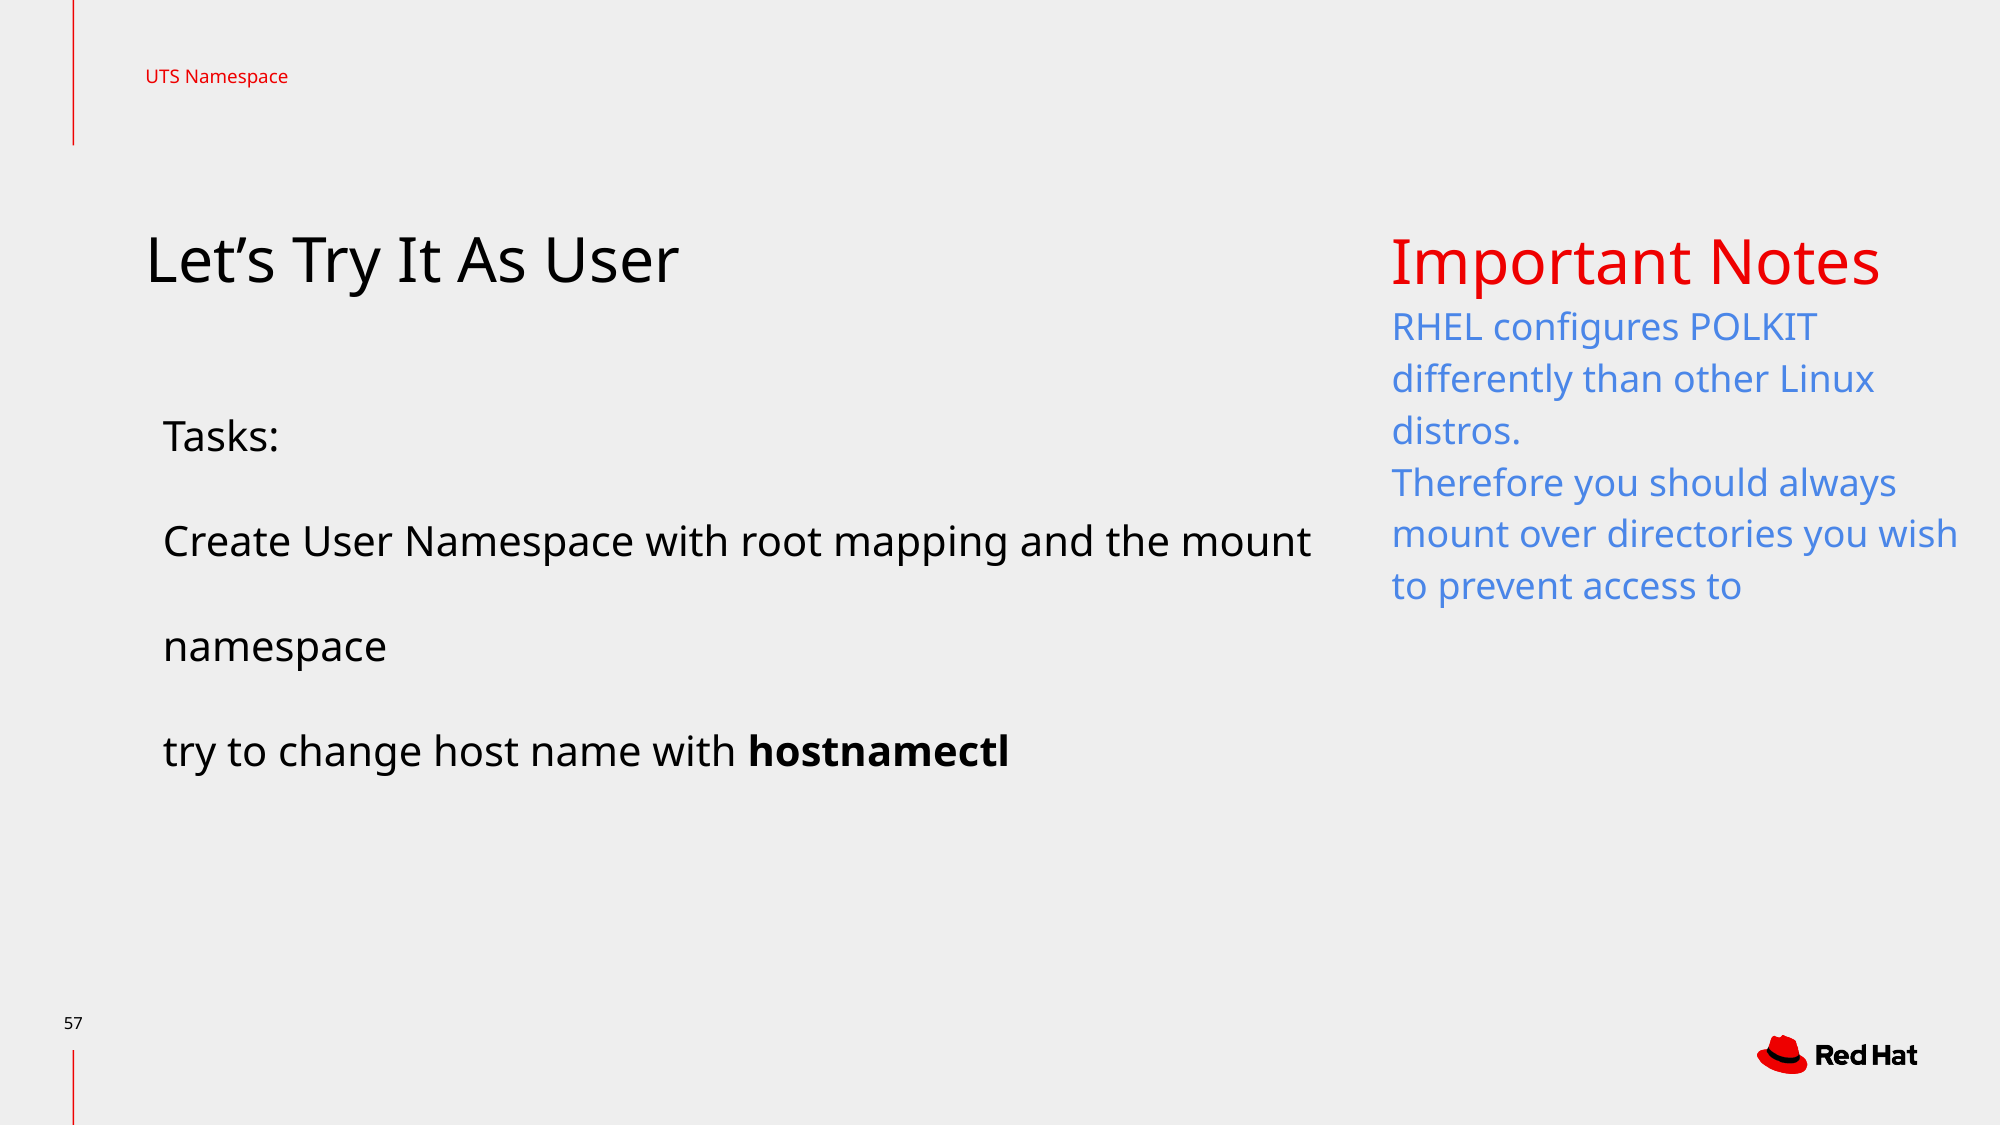

# UTS Namespace
Let’s Try It As User
Important Notes
RHEL configures POLKIT differently than other Linux distros.
Therefore you should always mount over directories you wish to prevent access to
Tasks:
Create User Namespace with root mapping and the mount namespace
try to change host name with hostnamectl